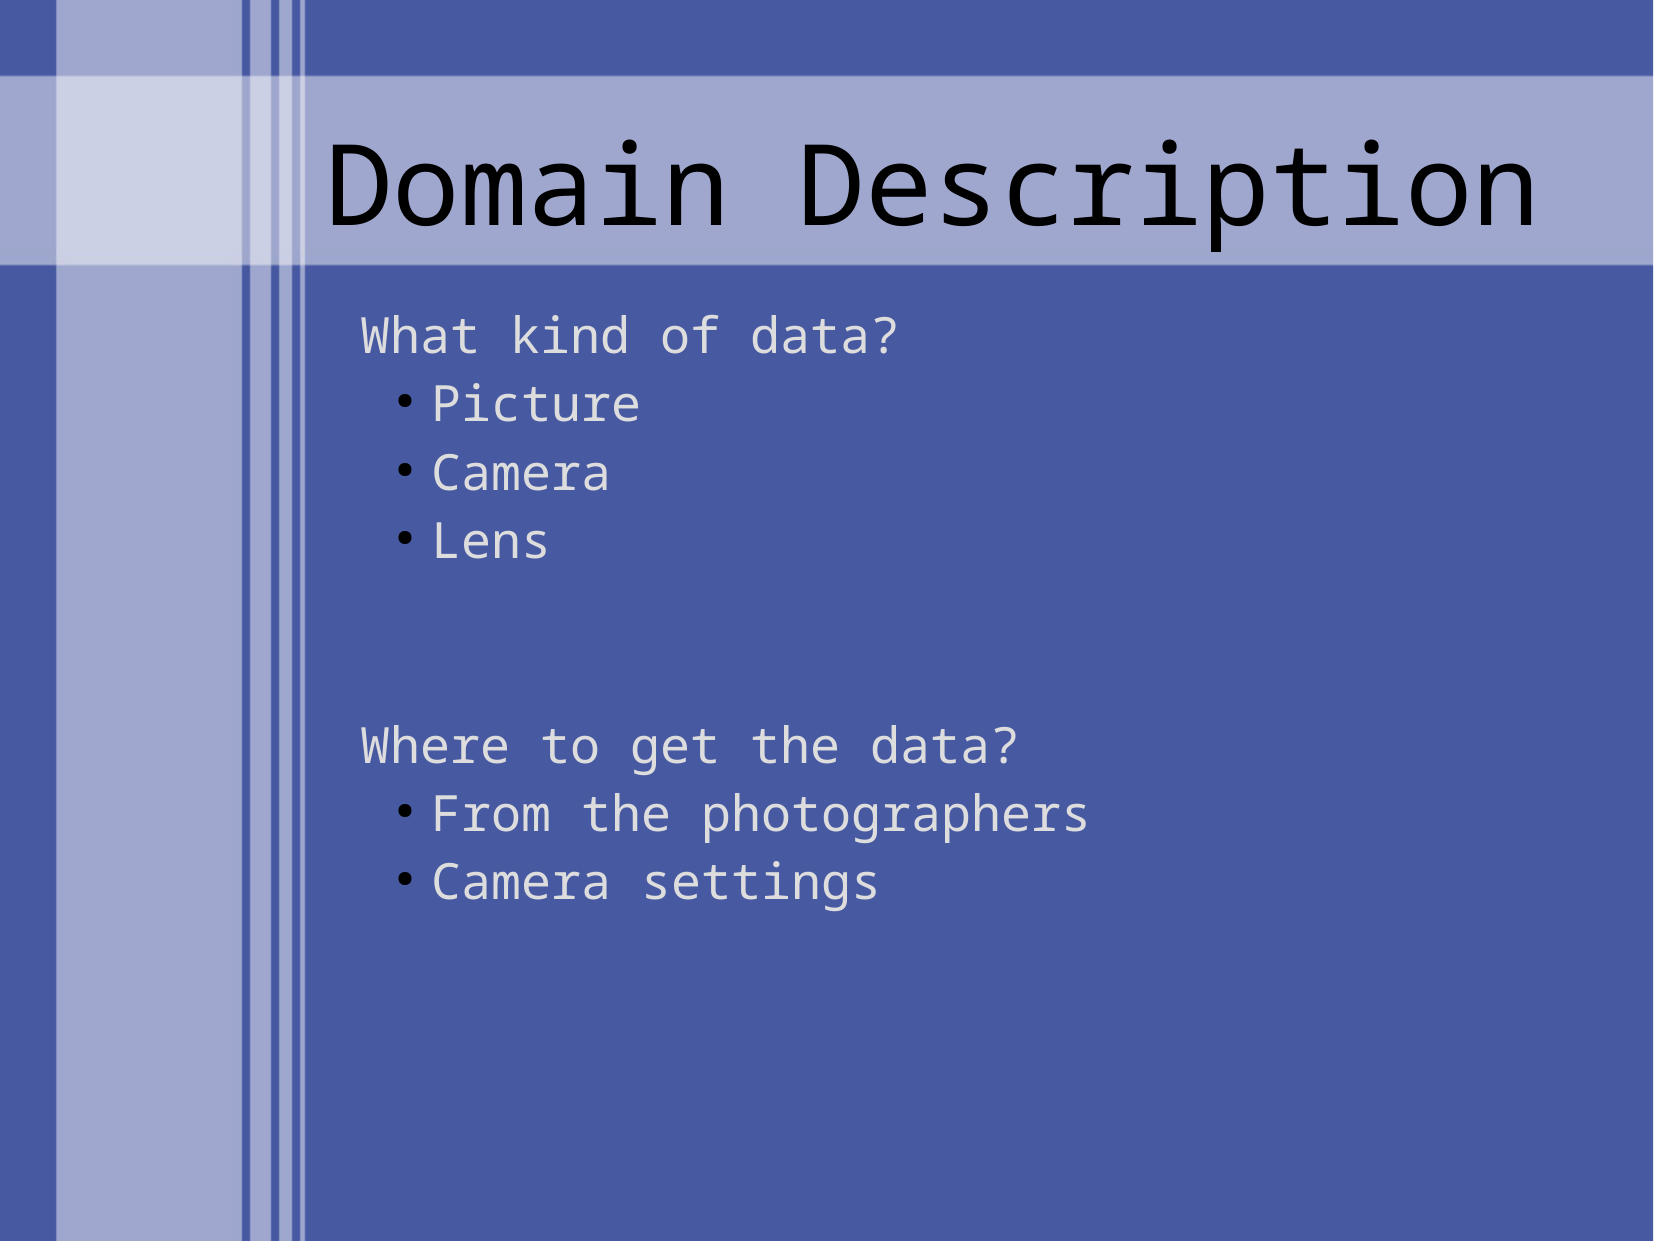

Domain Description
What kind of data?
Picture
Camera
Lens
Where to get the data?
From the photographers
Camera settings